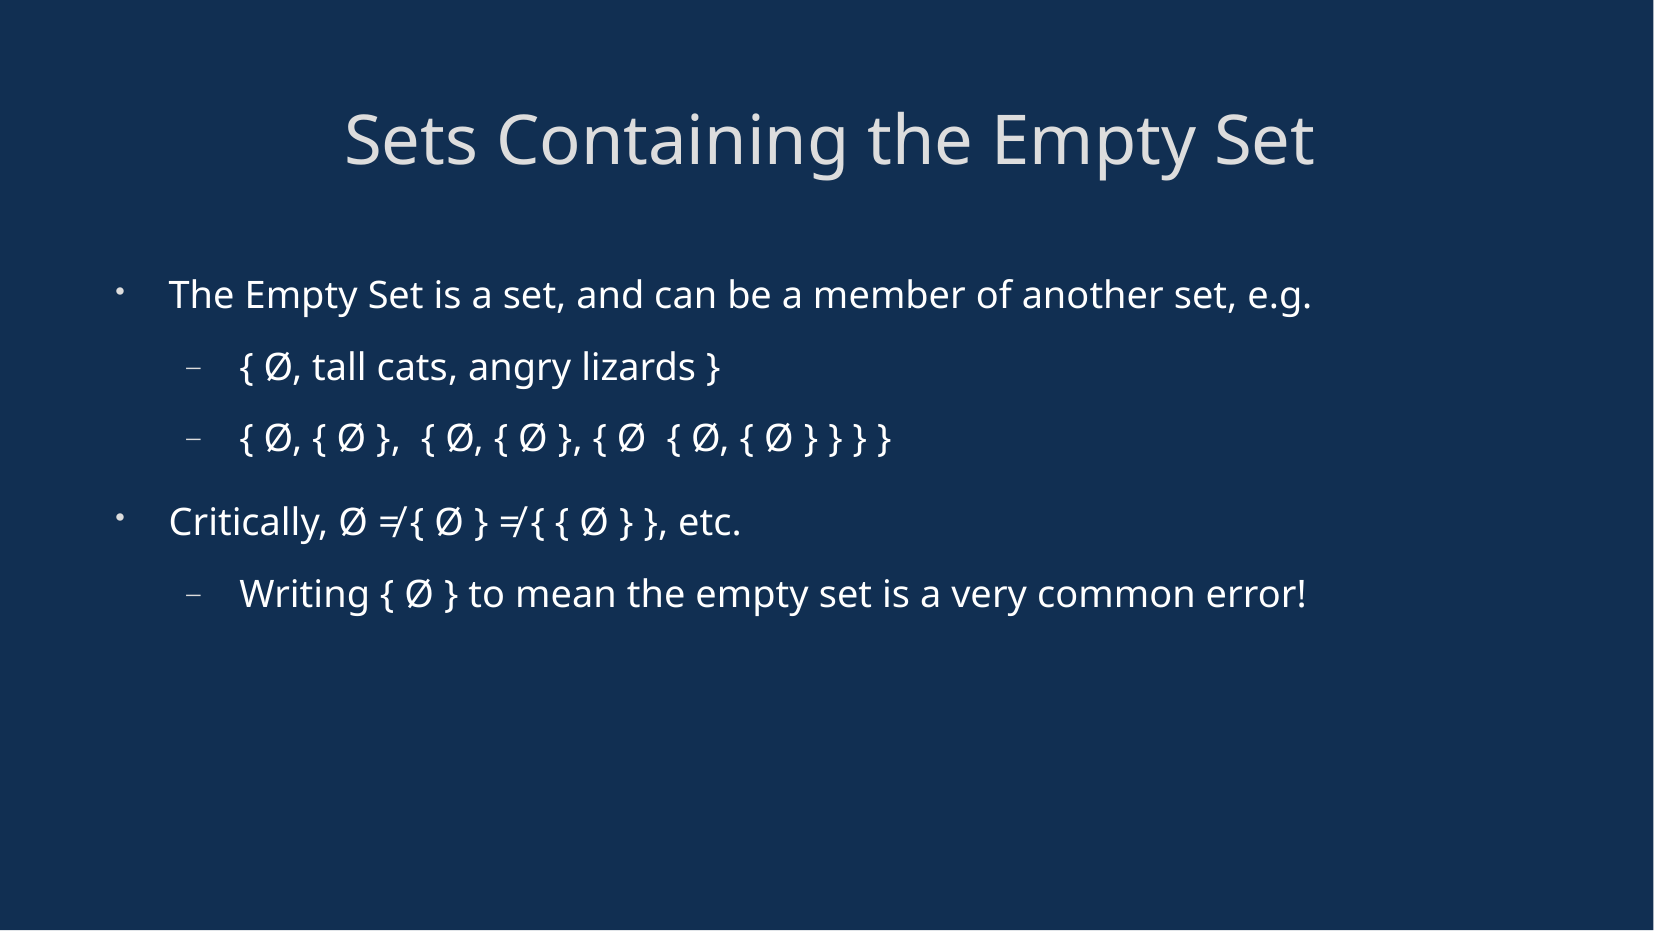

# Sets Containing the Empty Set
The Empty Set is a set, and can be a member of another set, e.g.
{ Ø, tall cats, angry lizards }
{ Ø, { Ø }, { Ø, { Ø }, { Ø { Ø, { Ø } } } }
Critically, Ø ≠ { Ø } ≠ { { Ø } }, etc.
Writing { Ø } to mean the empty set is a very common error!